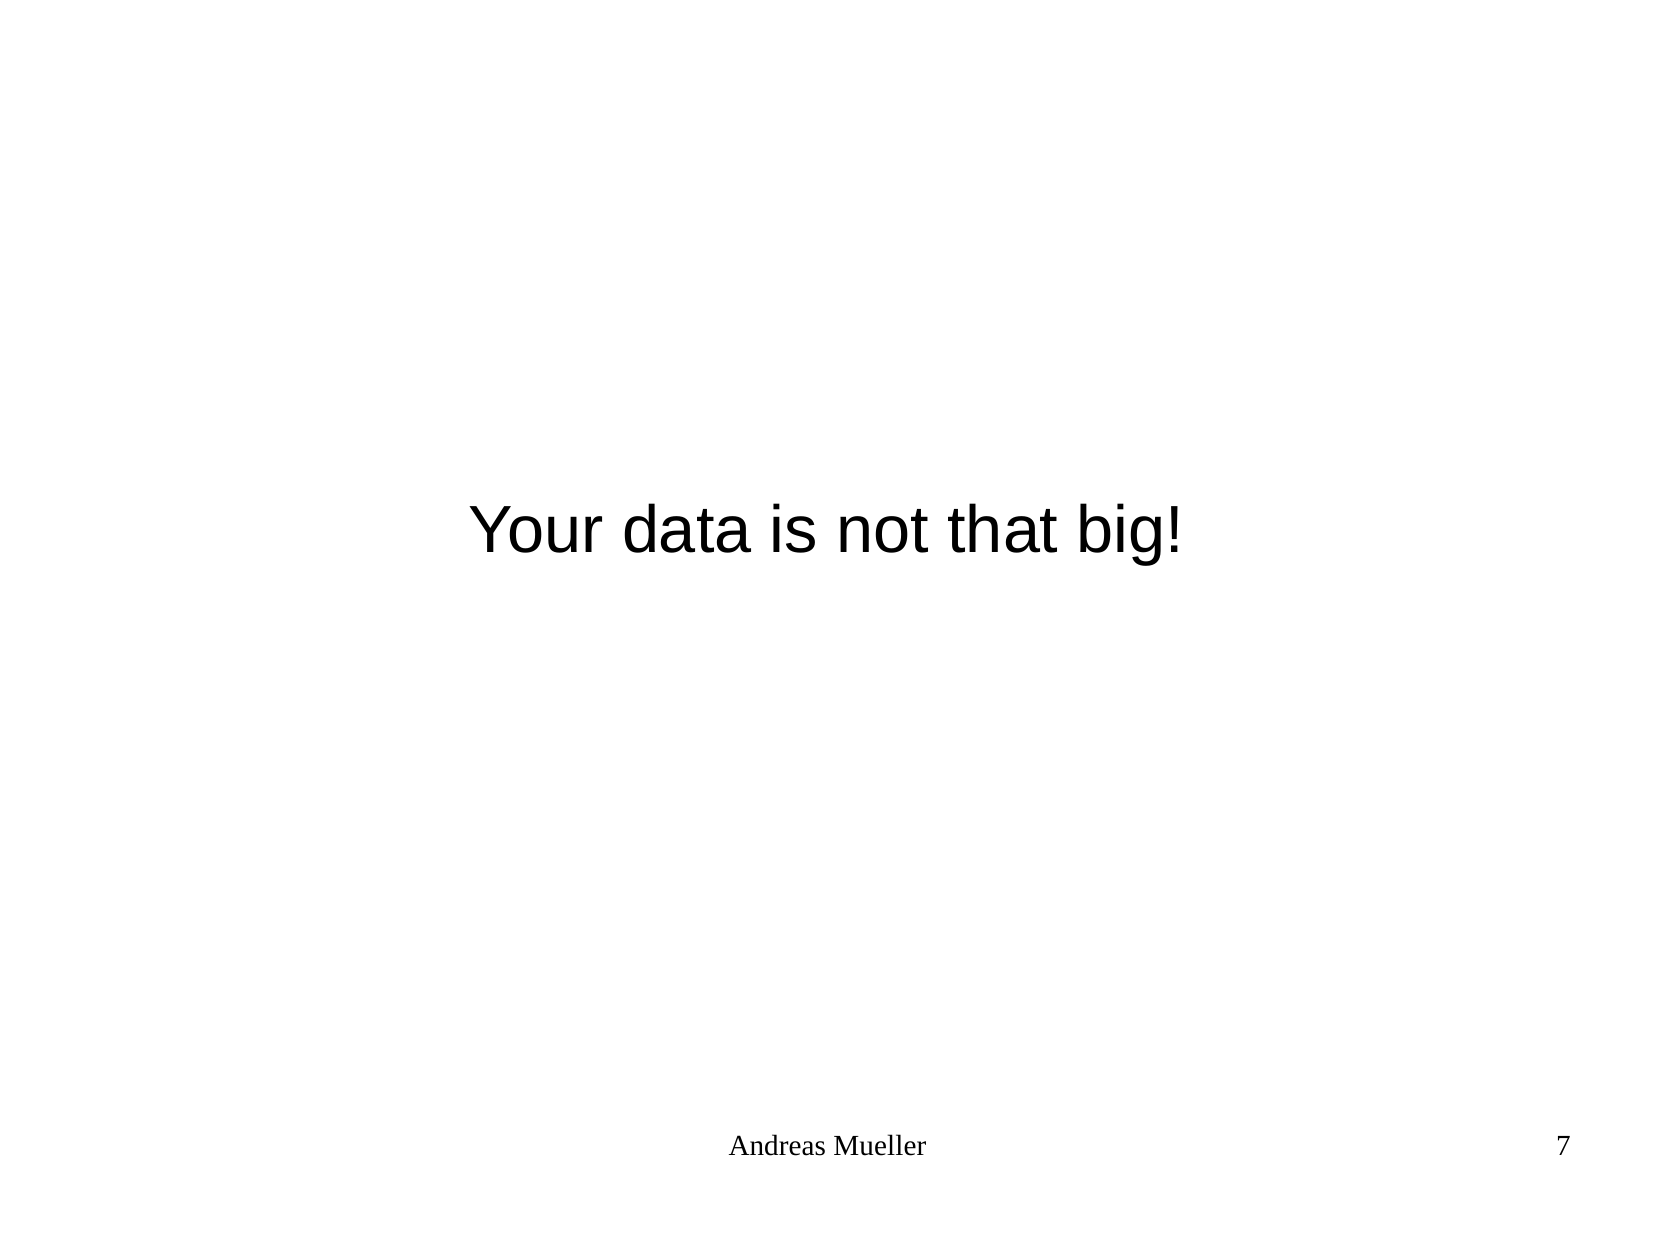

# Your data is not that big!
Andreas Mueller
7